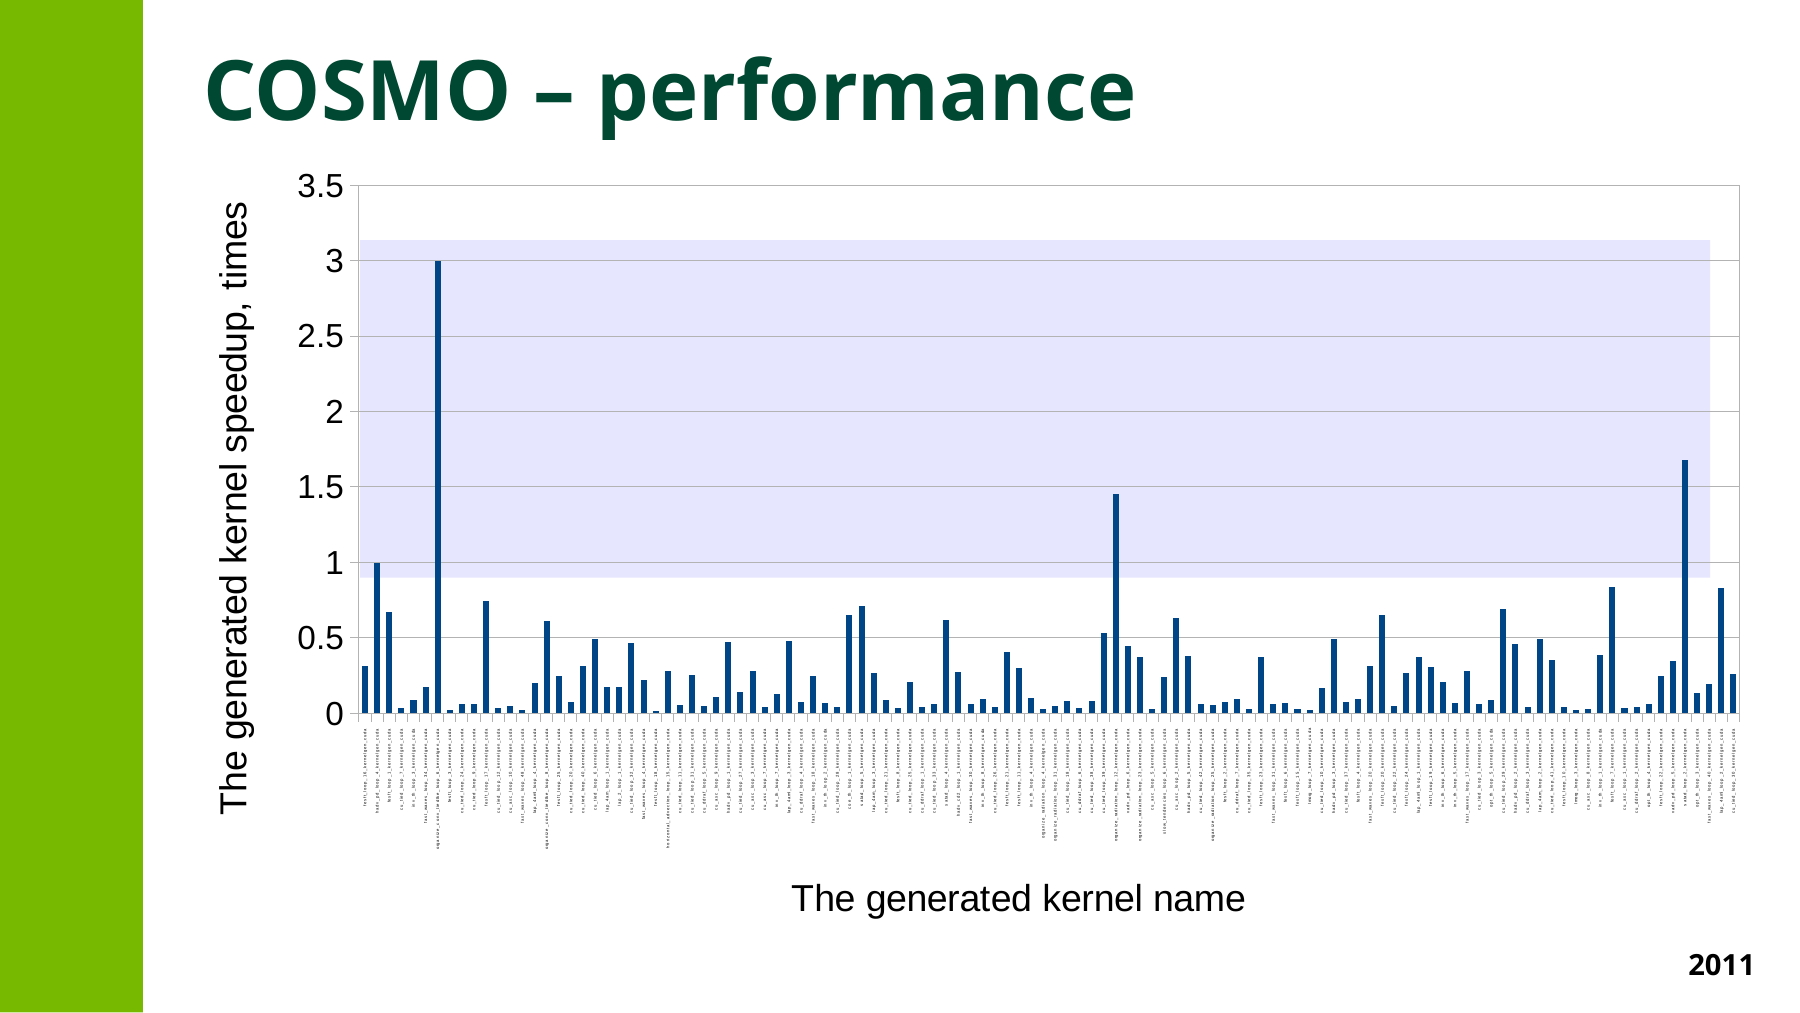

# COSMO – performance
### Chart
| Category | gpu time / cpu time |
|---|---|
| fesft_loop_16_kernelgen_cuda | 0.311163337250294 |
| hadv_pd_loop_4_kernelgen_cuda | 0.993648338902543 |
| fesft_loop_1_kernelgen_cuda | 0.672089902717209 |
| cu_tied_loop_7_kernelgen_cuda | 0.0301780286582718 |
| inv_th_loop_3_kernelgen_cuda | 0.0837012862353619 |
| fast_waves_loop_34_kernelgen_cuda | 0.172291716953717 |
| organize_conv_tiedtke_loop_6_kernelgen_cuda | 3.00181861958266 |
| fesft_loop_3_kernelgen_cuda | 0.0191489361702128 |
| cu_tied_loop_24_kernelgen_cuda | 0.0612835349815886 |
| cu_tied_loop_9_kernelgen_cuda | 0.0582576162479957 |
| fesft_loop_17_kernelgen_cuda | 0.740543420351625 |
| cu_tied_loop_12_kernelgen_cuda | 0.0325783431585479 |
| cu_asc_loop_10_kernelgen_cuda | 0.0462267878308969 |
| fast_waves_loop_48_kernelgen_cuda | 0.0209249164761737 |
| lap_4aml_loop_4_kernelgen_cuda | 0.197388555131495 |
| organize_conv_tiedtke_loop_8_kernelgen_cuda | 0.6104736490994 |
| fesft_loop_25_kernelgen_cuda | 0.244433734939759 |
| cu_tied_loop_20_kernelgen_cuda | 0.0748456790123457 |
| cu_tied_loop_40_kernelgen_cuda | 0.31141647359591 |
| cu_tied_loop_6_kernelgen_cuda | 0.493871935967984 |
| lap_4am_loop_1_kernelgen_cuda | 0.176221958955937 |
| lap_2_loop_1_kernelgen_cuda | 0.174383532057822 |
| cu_tied_loop_32_kernelgen_cuda | 0.466802721088435 |
| fast_waves_loop_4_kernelgen_cuda | 0.220591899449074 |
| fesft_loop_18_kernelgen_cuda | 0.0158904109589041 |
| horizontal_advection_loop_15_kernelgen_cuda | 0.279833372013431 |
| cu_tied_loop_11_kernelgen_cuda | 0.0542086624897848 |
| cu_tied_loop_31_kernelgen_cuda | 0.249255213505462 |
| cu_ddraf_loop_5_kernelgen_cuda | 0.0469068660774983 |
| cu_asc_loop_9_kernelgen_cuda | 0.108327368169888 |
| hadv_pd_loop_1_kernelgen_cuda | 0.469330524472655 |
| cu_tied_loop_27_kernelgen_cuda | 0.141213727137595 |
| cu_asc_loop_3_kernelgen_cuda | 0.275912996777658 |
| cu_asc_loop_7_kernelgen_cuda | 0.0414327719861 |
| inv_th_loop_7_kernelgen_cuda | 0.124405583678478 |
| lap_4aml_loop_3_kernelgen_cuda | 0.476539092526553 |
| cu_ddraf_loop_4_kernelgen_cuda | 0.0740819812126388 |
| fast_waves_loop_18_kernelgen_cuda | 0.246864416434497 |
| inv_th_loop_2_kernelgen_cuda | 0.0646766169154229 |
| cu_tied_loop_28_kernelgen_cuda | 0.0423435419440746 |
| coe_th_loop_1_kernelgen_cuda | 0.652862762237762 |
| satad_loop_5_kernelgen_cuda | 0.710830289268437 |
| lap_4am_loop_3_kernelgen_cuda | 0.264941918200503 |
| cu_tied_loop_21_kernelgen_cuda | 0.0855013727284613 |
| fesft_loop_8_kernelgen_cuda | 0.0357964714906673 |
| cu_tied_loop_25_kernelgen_cuda | 0.203021804035104 |
| cu_ddraf_loop_1_kernelgen_cuda | 0.0370061213132999 |
| cu_tied_loop_33_kernelgen_cuda | 0.0596724951429364 |
| satad_loop_4_kernelgen_cuda | 0.620008853474989 |
| hadv_cd2_loop_1_kernelgen_cuda | 0.270784826906409 |
| fast_waves_loop_30_kernelgen_cuda | 0.0626345664513604 |
| inv_th_loop_8_kernelgen_cuda | 0.0919010296603658 |
| cu_tied_loop_26_kernelgen_cuda | 0.0394405594405594 |
| fesft_loop_21_kernelgen_cuda | 0.405989168525008 |
| fesft_loop_11_kernelgen_cuda | 0.296734881581973 |
| inv_th_loop_4_kernelgen_cuda | 0.0990294206854716 |
| organize_radiation_loop_4_kernelgen_cuda | 0.0255883024902902 |
| organize_radiation_loop_31_kernelgen_cuda | 0.0478048780487805 |
| cu_tied_loop_18_kernelgen_cuda | 0.0813609467455621 |
| cu_ddraf_loop_6_kernelgen_cuda | 0.0349971313826736 |
| cu_tied_loop_38_kernelgen_cuda | 0.0810625143118846 |
| cu_tied_loop_39_kernelgen_cuda | 0.533961423387867 |
| organize_radiation_loop_12_kernelgen_cuda | 1.45311845093485 |
| vadv_pd_loop_6_kernelgen_cuda | 0.444898102333139 |
| organize_radiation_loop_23_kernelgen_cuda | 0.372179168494419 |
| cu_asc_loop_5_kernelgen_cuda | 0.0285049447353112 |
| slow_tendencies_loop_6_kernelgen_cuda | 0.242175179979431 |
| cu_asc_loop_2_kernelgen_cuda | 0.627467997396398 |
| hadv_pd_loop_5_kernelgen_cuda | 0.377815197846194 |
| cu_tied_loop_42_kernelgen_cuda | 0.0603755645352983 |
| organize_radiation_loop_25_kernelgen_cuda | 0.0507626906726682 |
| fesft_loop_2_kernelgen_cuda | 0.0765747221078633 |
| cu_ddraf_loop_7_kernelgen_cuda | 0.0913324708926261 |
| cu_tied_loop_35_kernelgen_cuda | 0.0264679038637055 |
| fesft_loop_23_kernelgen_cuda | 0.372144288577154 |
| fast_waves_loop_31_kernelgen_cuda | 0.0620730040991607 |
| fesft_loop_6_kernelgen_cuda | 0.0669336384439359 |
| fesft_loop_15_kernelgen_cuda | 0.023688155922039 |
| lmorg_loop_7_kernelgen_cuda | 0.0207371925930253 |
| cu_tied_loop_10_kernelgen_cuda | 0.167997029886764 |
| hadv_pd_loop_3_kernelgen_cuda | 0.490590938774841 |
| cu_tied_loop_37_kernelgen_cuda | 0.0748543254146123 |
| fesft_loop_4_kernelgen_cuda | 0.0957800735422868 |
| fast_waves_loop_20_kernelgen_cuda | 0.310191140204986 |
| fesft_loop_20_kernelgen_cuda | 0.648870428528011 |
| cu_tied_loop_22_kernelgen_cuda | 0.0467450530542013 |
| fesft_loop_24_kernelgen_cuda | 0.264526315789474 |
| lap_4aml_loop_1_kernelgen_cuda | 0.37075167123462 |
| fesft_loop_19_kernelgen_cuda | 0.305977462028417 |
| inv_th_loop_6_kernelgen_cuda | 0.207939872807863 |
| inv_th_loop_5_kernelgen_cuda | 0.067046379170057 |
| fast_waves_loop_17_kernelgen_cuda | 0.279410536426468 |
| cu_tied_loop_3_kernelgen_cuda | 0.060114692505438 |
| opt_th_loop_5_kernelgen_cuda | 0.0872115020809686 |
| cu_tied_loop_29_kernelgen_cuda | 0.691147859922179 |
| hadv_pd_loop_2_kernelgen_cuda | 0.457025064162071 |
| cu_ddraf_loop_3_kernelgen_cuda | 0.037720917963598 |
| lap_4am_loop_2_kernelgen_cuda | 0.492221930102089 |
| cu_tied_loop_41_kernelgen_cuda | 0.354324204104975 |
| fesft_loop_10_kernelgen_cuda | 0.04 |
| lmorg_loop_3_kernelgen_cuda | 0.0210637177461822 |
| cu_asc_loop_8_kernelgen_cuda | 0.0262736302467158 |
| inv_th_loop_1_kernelgen_cuda | 0.383730484798685 |
| fesft_loop_7_kernelgen_cuda | 0.832995267072346 |
| cu_asc_loop_1_kernelgen_cuda | 0.0303030303030303 |
| cu_ddraf_loop_2_kernelgen_cuda | 0.0414795244385733 |
| opt_th_loop_4_kernelgen_cuda | 0.0577514273166447 |
| fesft_loop_22_kernelgen_cuda | 0.248129675810474 |
| vadv_pd_loop_5_kernelgen_cuda | 0.34211477388944 |
| satad_loop_2_kernelgen_cuda | 1.67927765846806 |
| opt_th_loop_3_kernelgen_cuda | 0.129901565273519 |
| fast_waves_loop_40_kernelgen_cuda | 0.196193861305491 |
| lap_4aml_loop_2_kernelgen_cuda | 0.829518954000282 |
| cu_tied_loop_30_kernelgen_cuda | 0.258355060440863 |